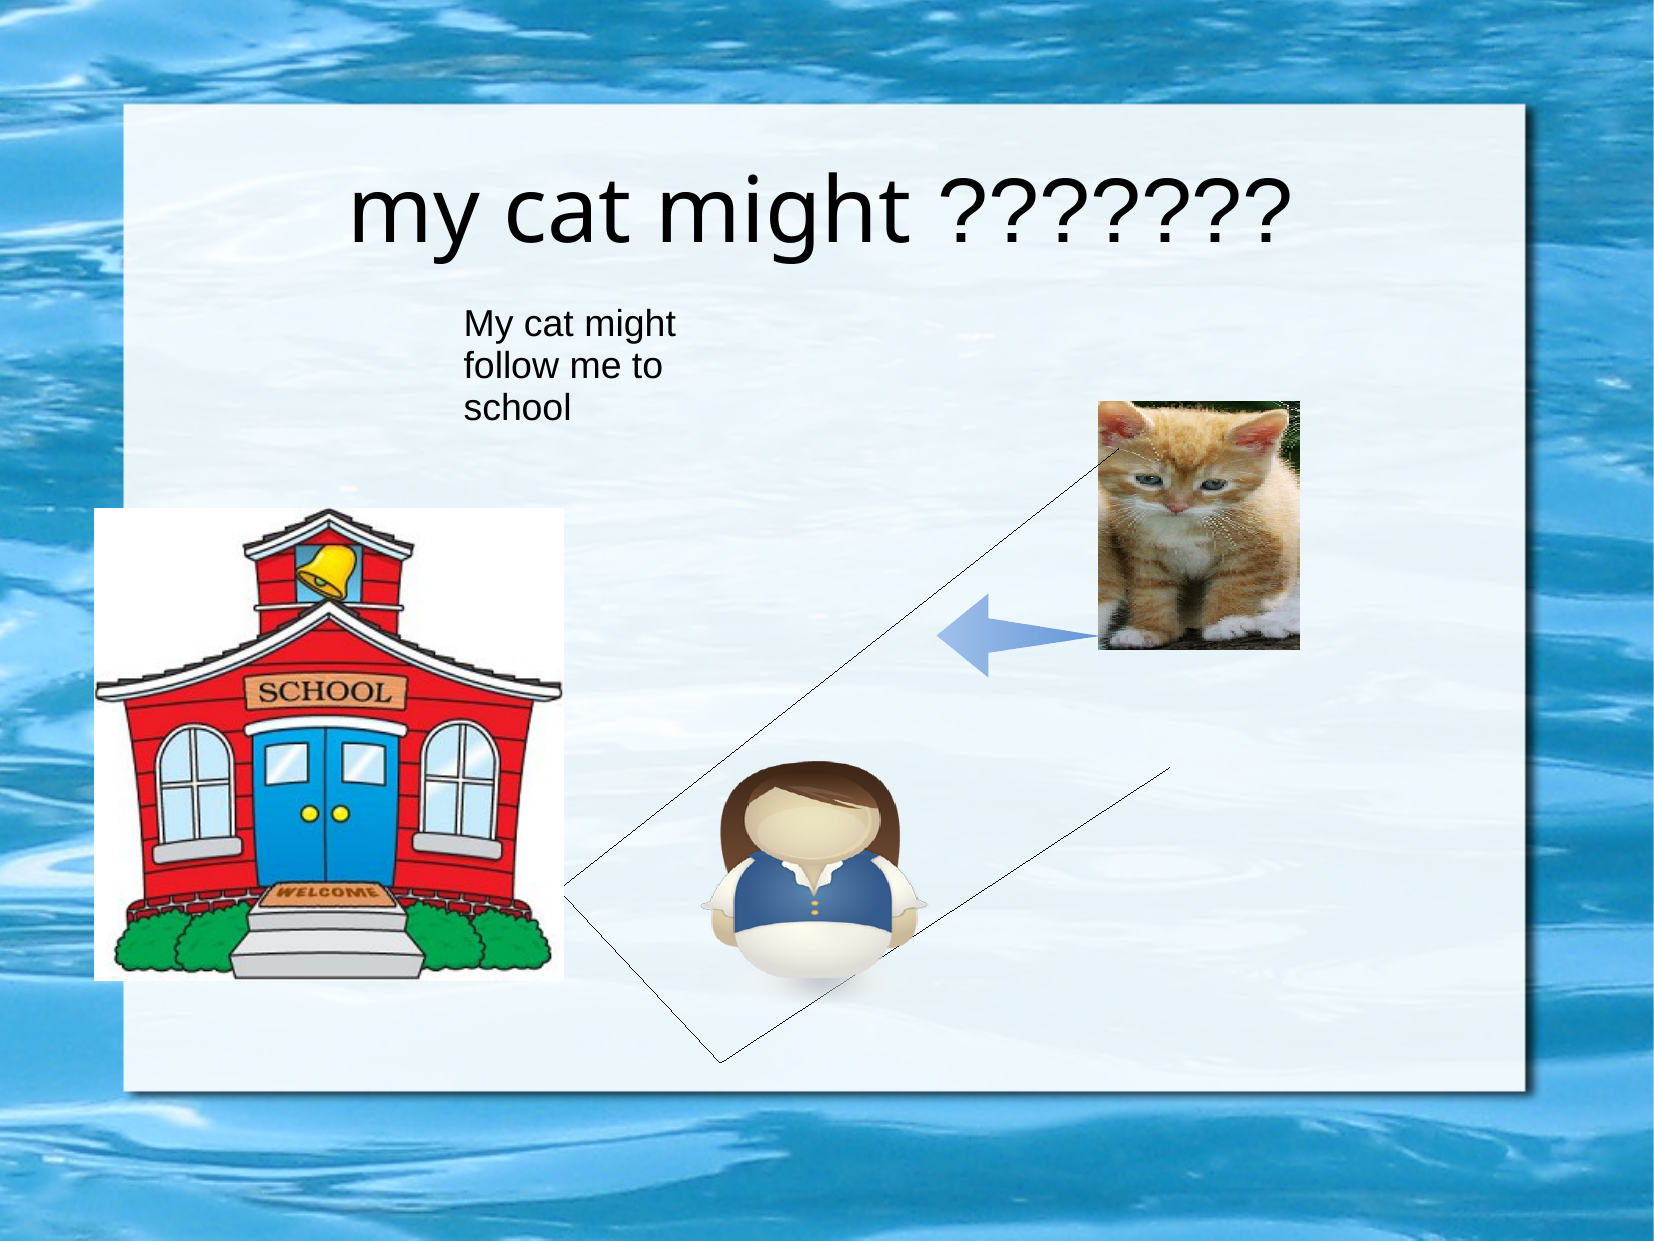

# my cat might ???????
My cat might follow me to school